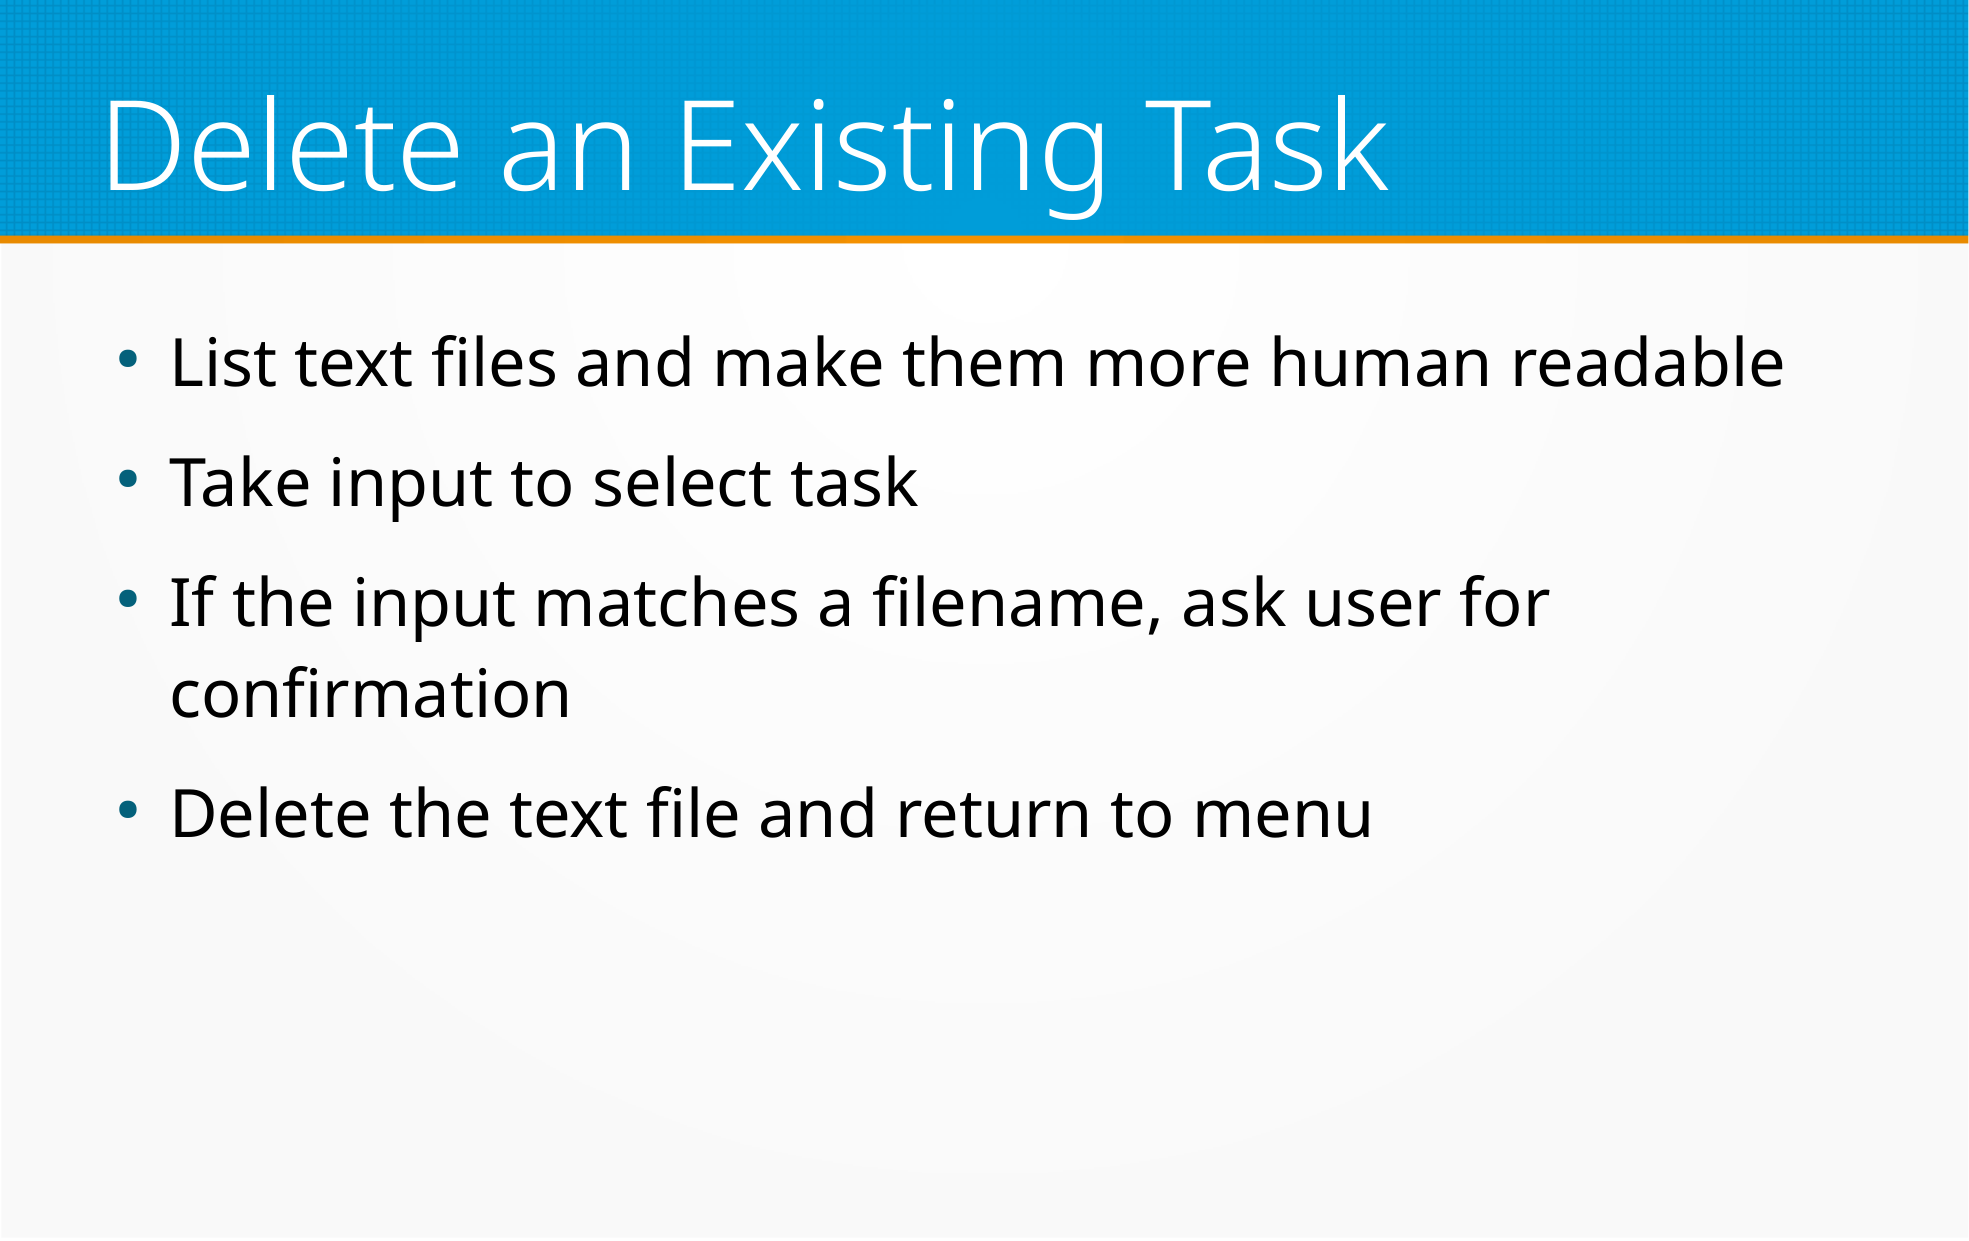

# Delete an Existing Task
List text files and make them more human readable
Take input to select task
If the input matches a filename, ask user for confirmation
Delete the text file and return to menu